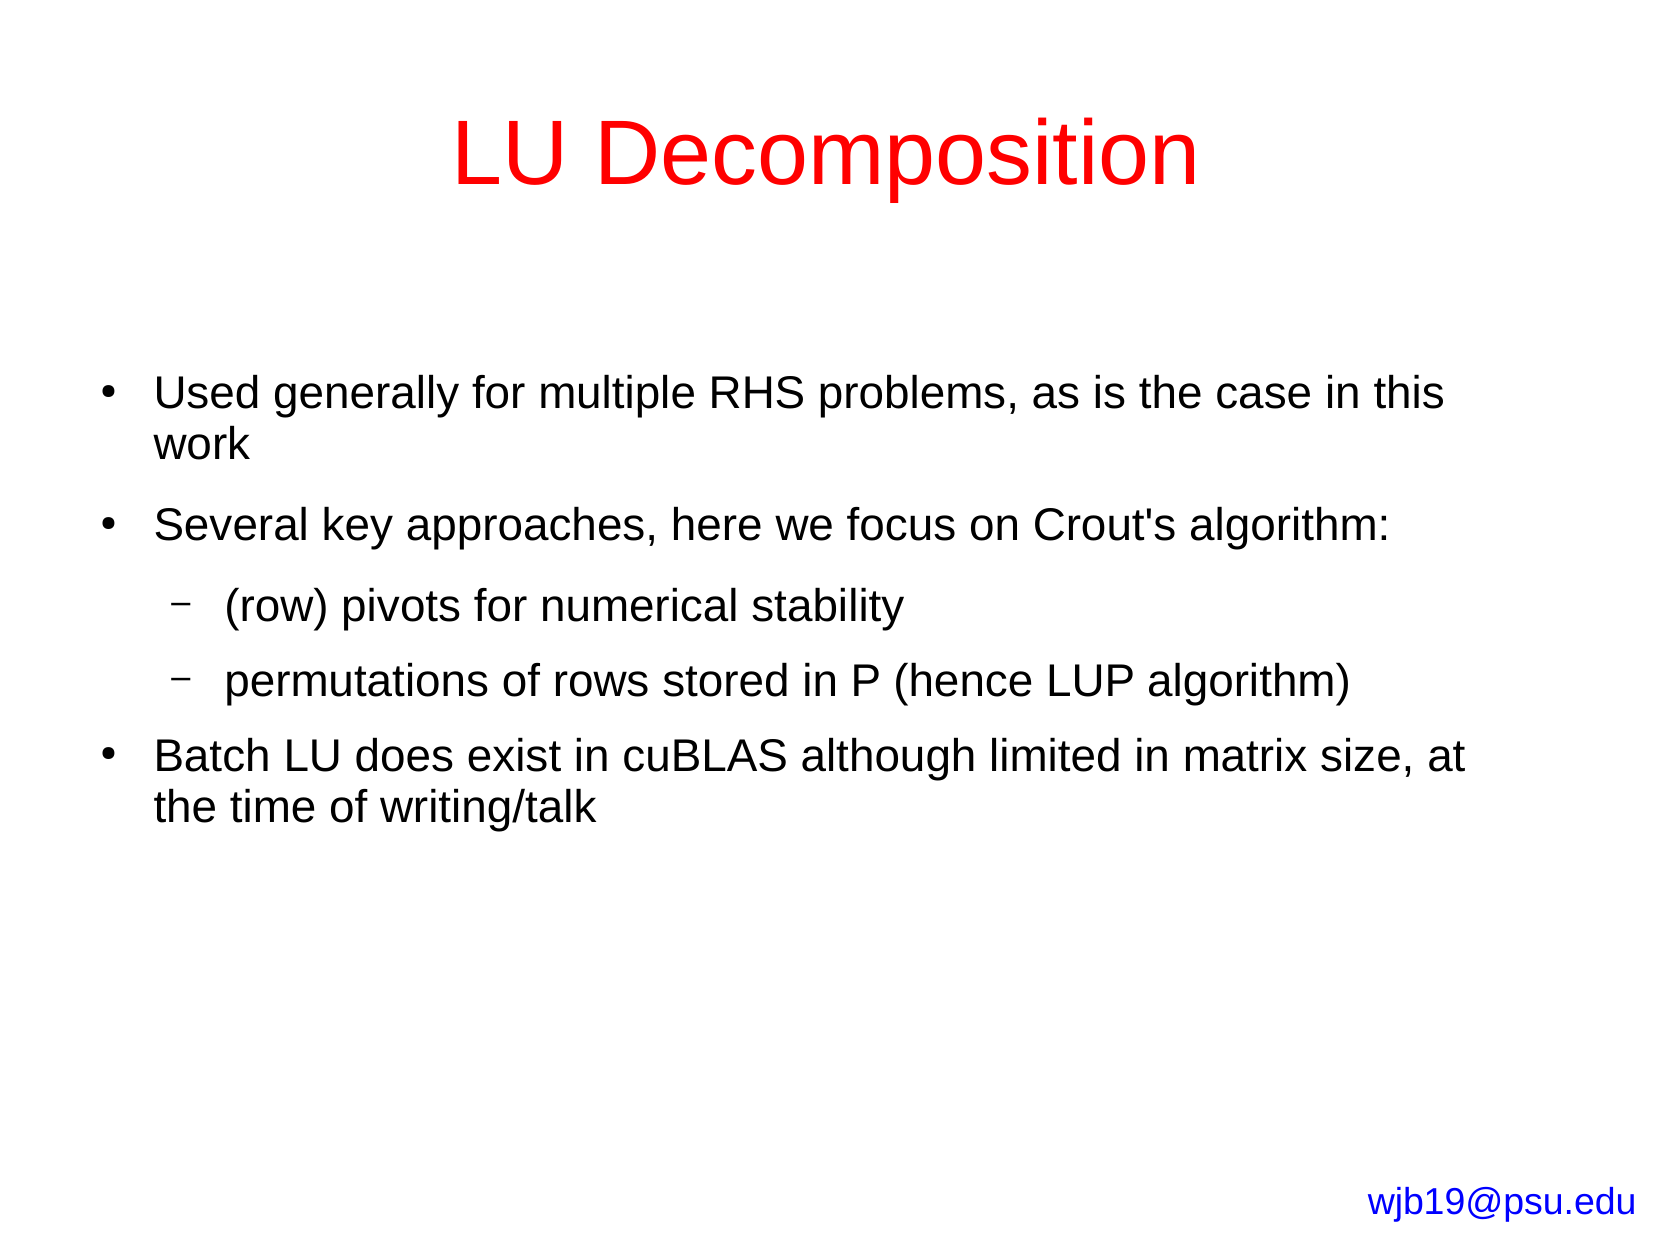

# LU Decomposition
Used generally for multiple RHS problems, as is the case in this work
Several key approaches, here we focus on Crout's algorithm:
(row) pivots for numerical stability
permutations of rows stored in P (hence LUP algorithm)
Batch LU does exist in cuBLAS although limited in matrix size, at the time of writing/talk
wjb19@psu.edu